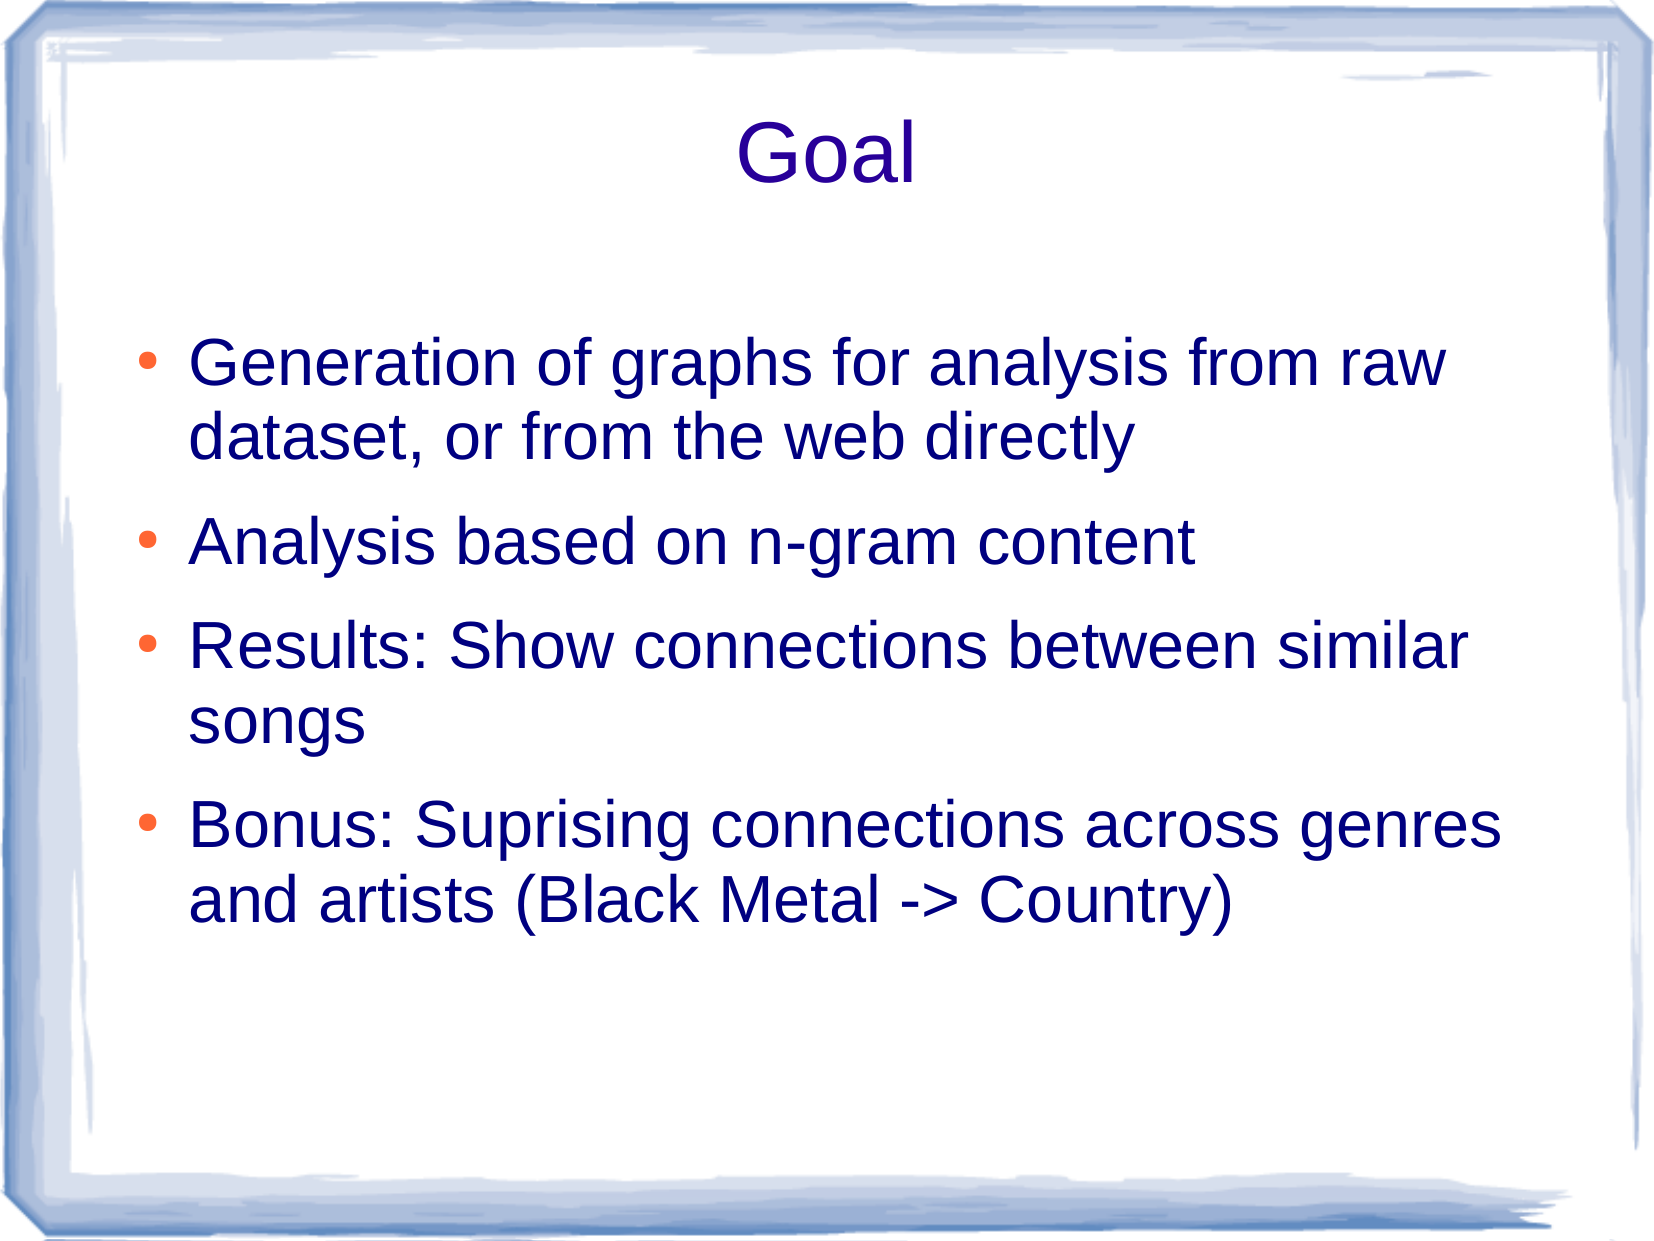

# Goal
Generation of graphs for analysis from raw dataset, or from the web directly
Analysis based on n-gram content
Results: Show connections between similar songs
Bonus: Suprising connections across genres and artists (Black Metal -> Country)